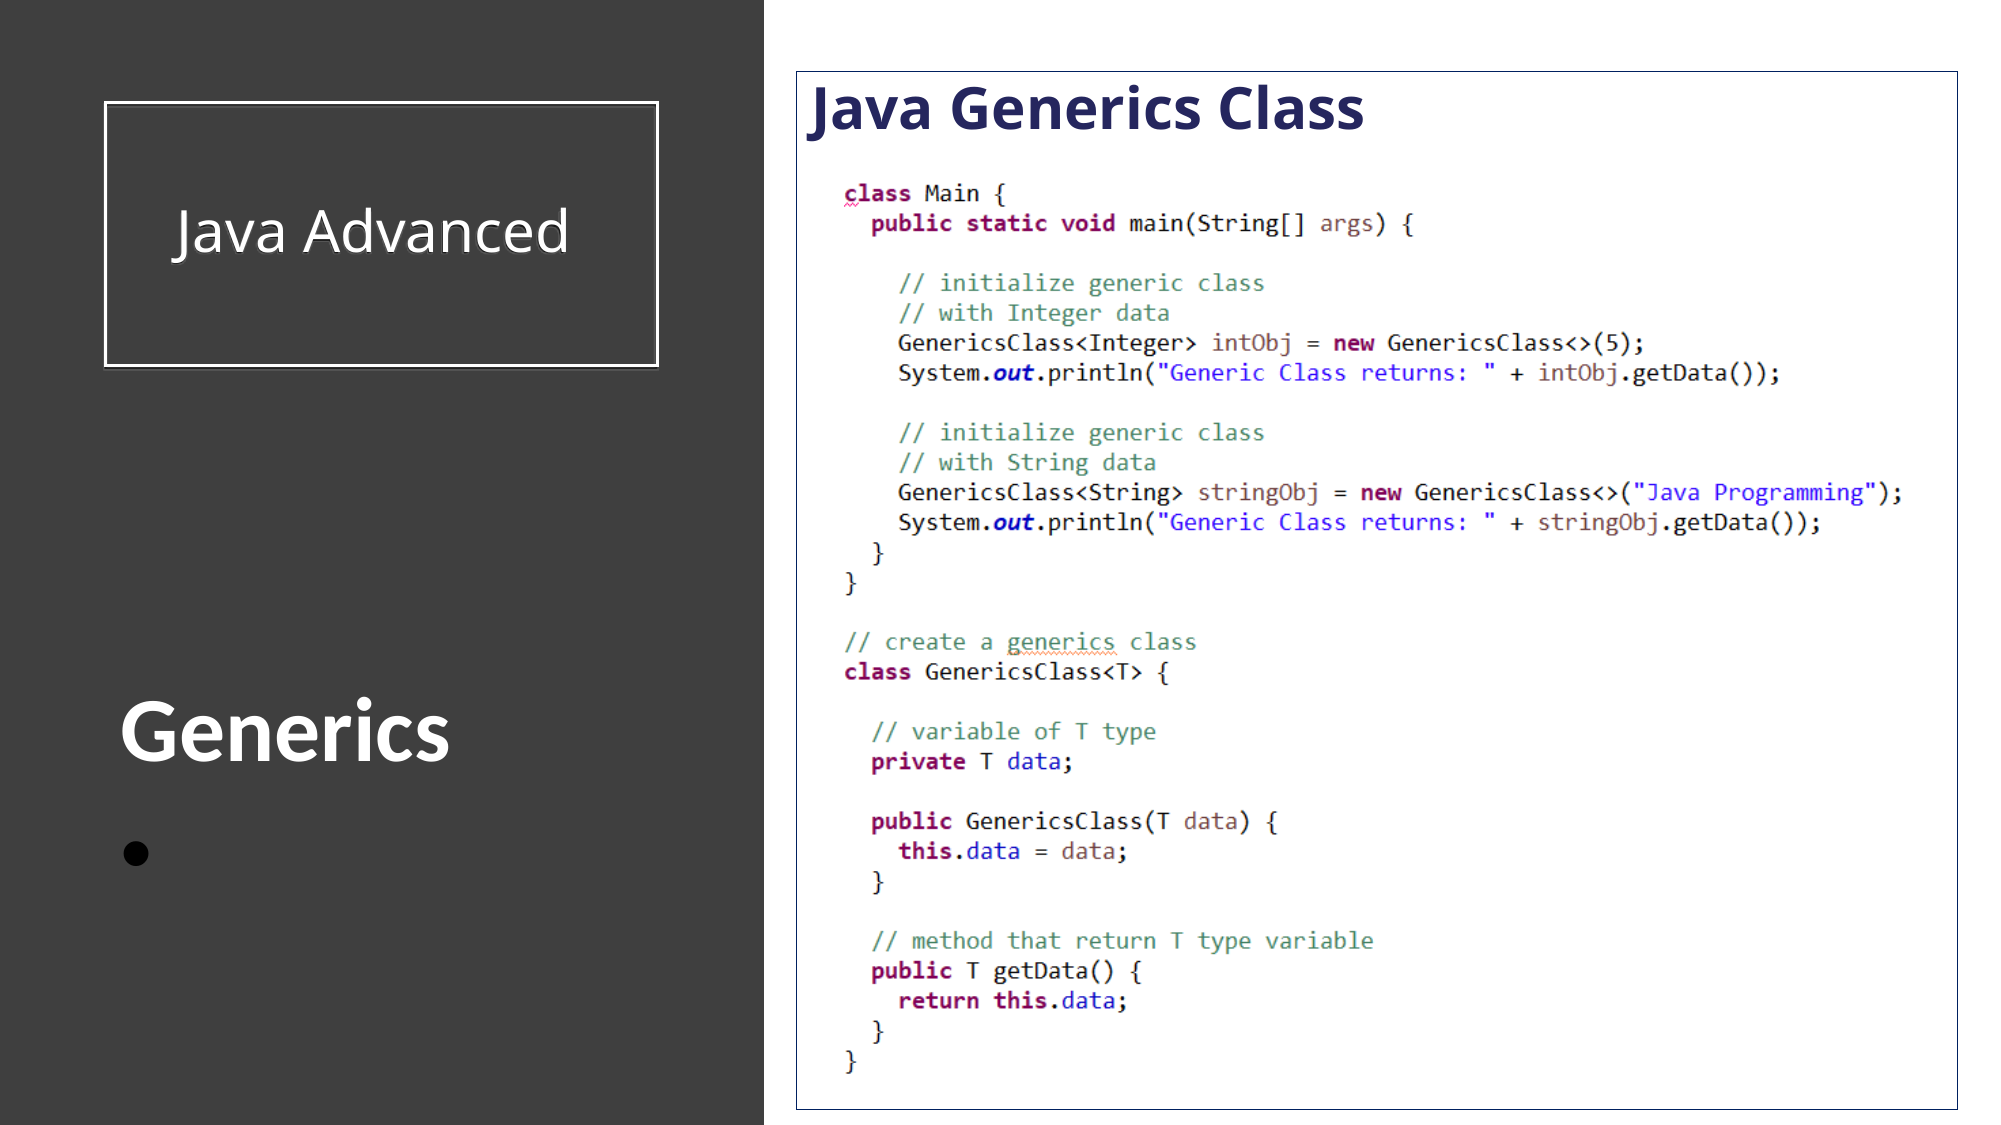

Java Generics Class
# Java Advanced
Generics